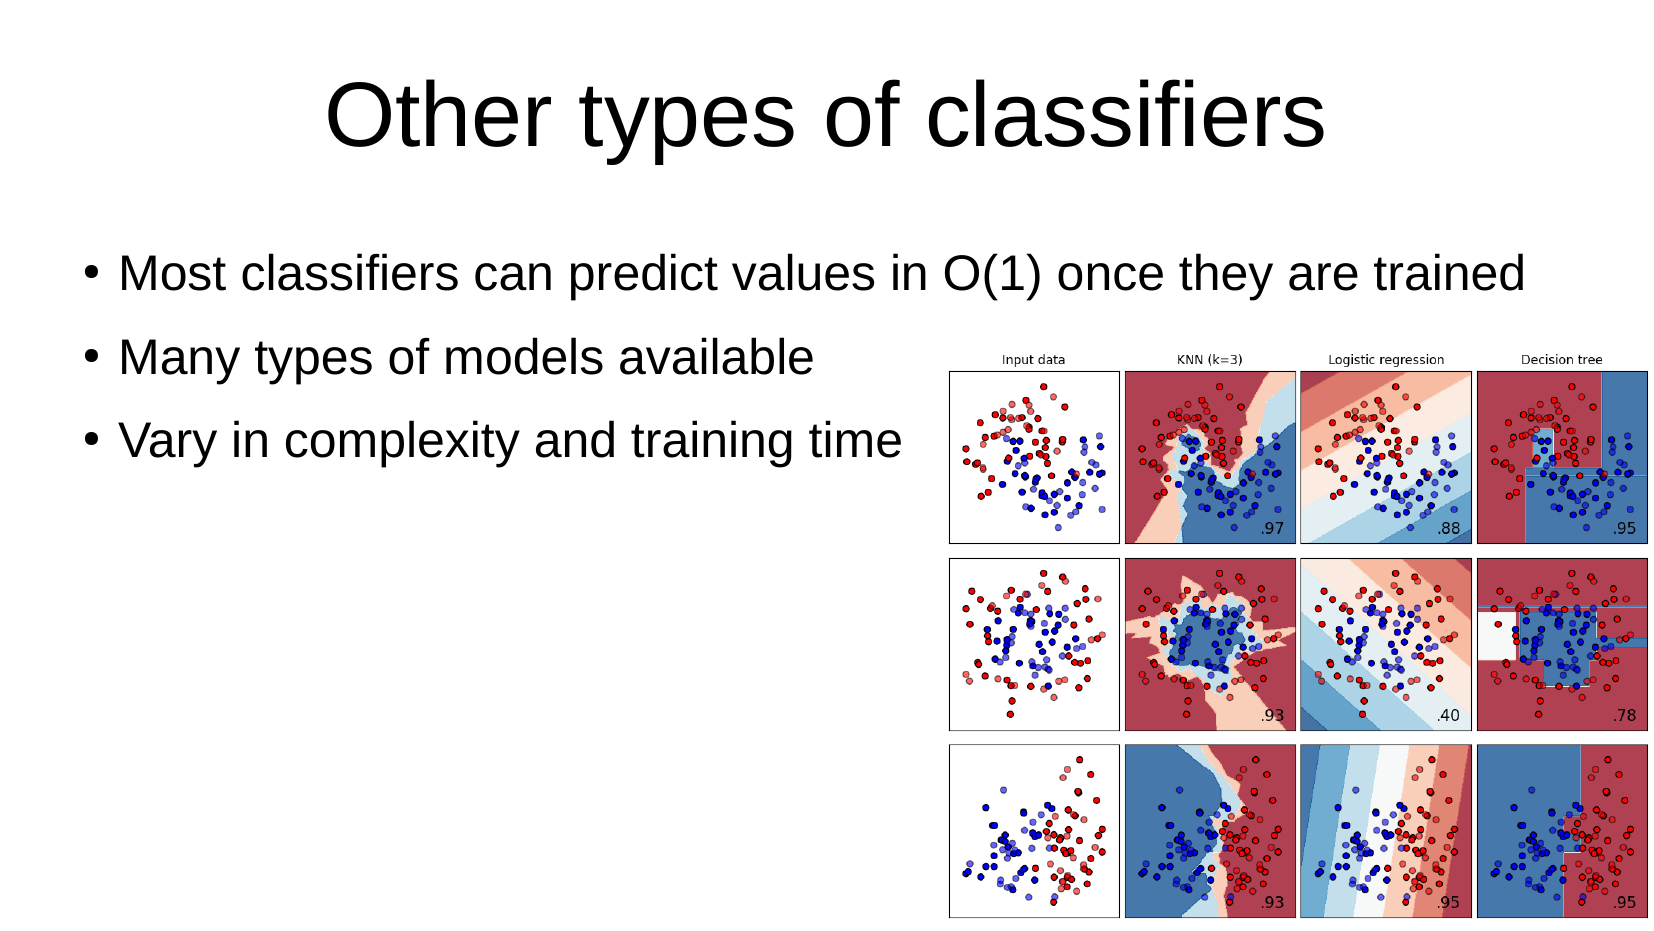

# Other types of classifiers
Most classifiers can predict values in O(1) once they are trained
Many types of models available
Vary in complexity and training time